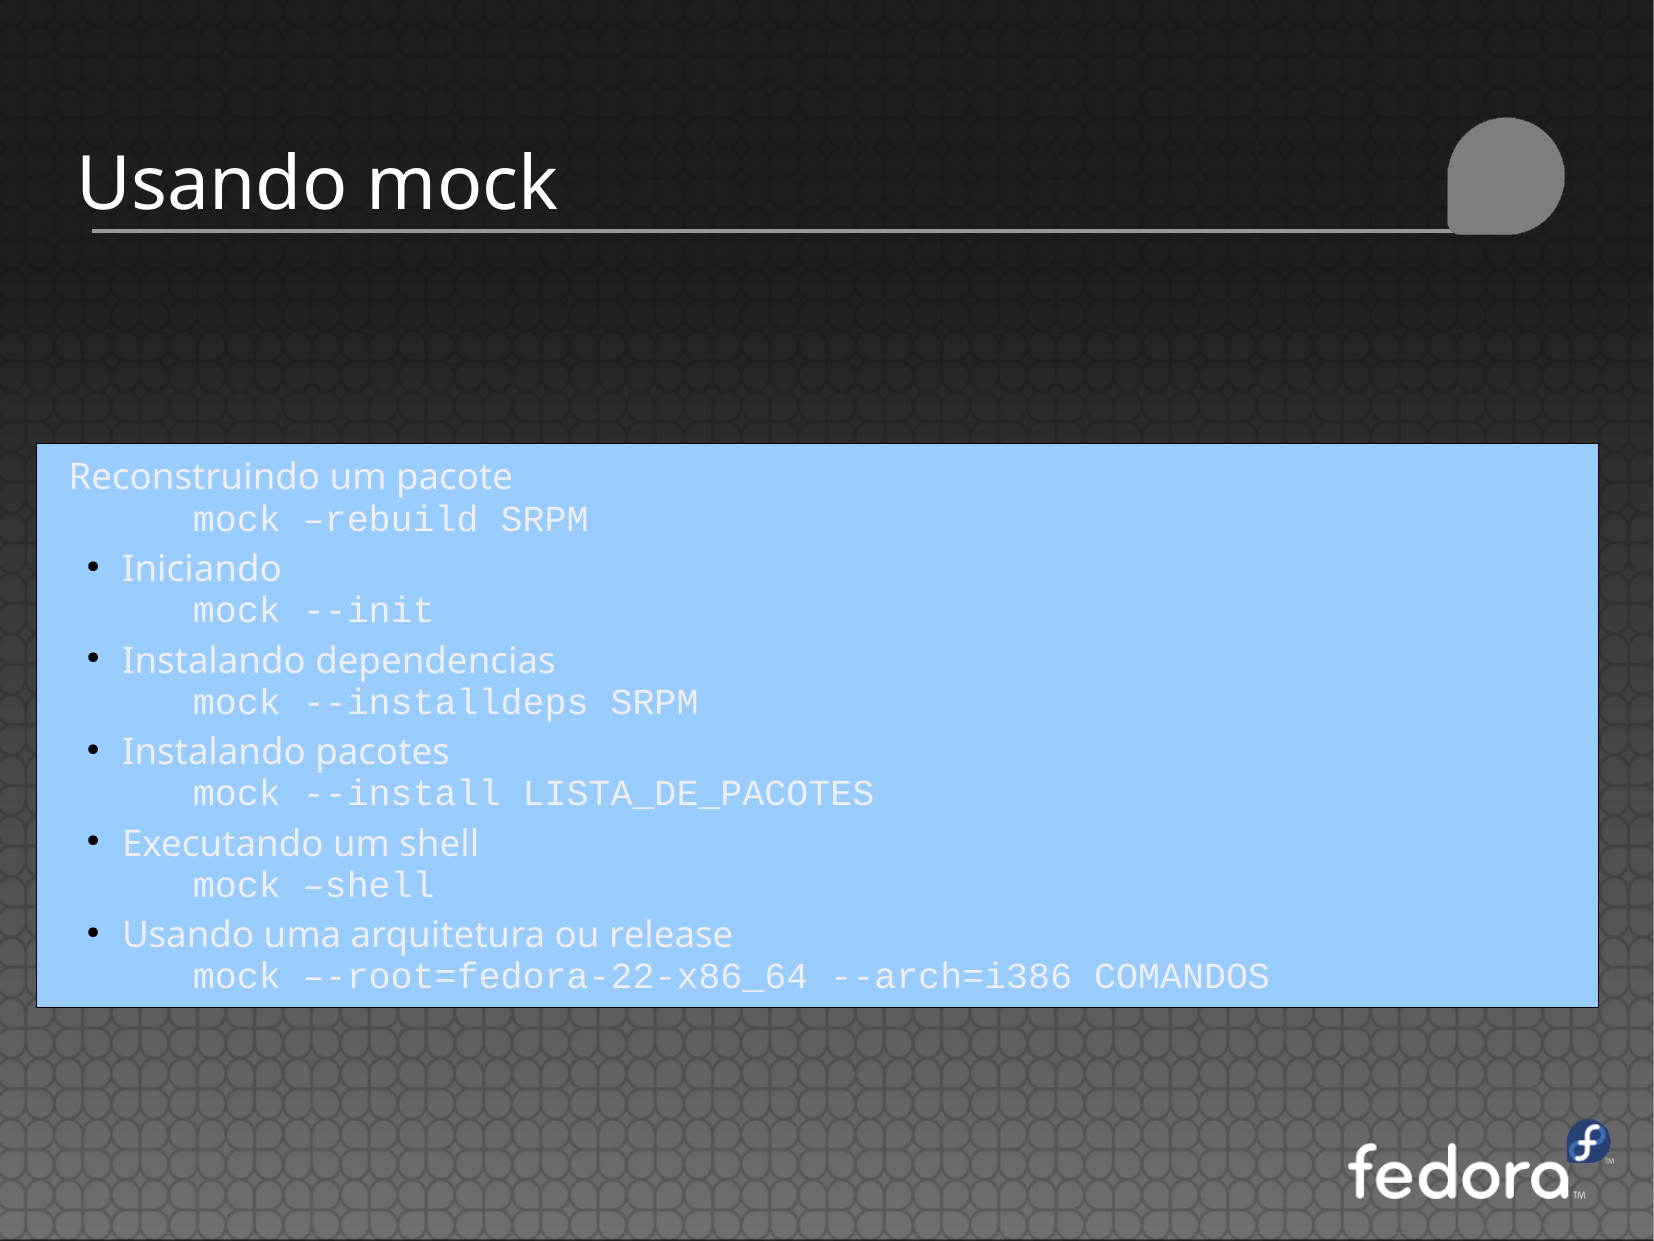

# Usando mock
 Reconstruindo um pacote
mock –rebuild SRPM
Iniciando
mock --init
Instalando dependencias
mock --installdeps SRPM
Instalando pacotes
mock --install LISTA_DE_PACOTES
Executando um shell
mock –shell
Usando uma arquitetura ou release
mock –-root=fedora-22-x86_64 --arch=i386 COMANDOS